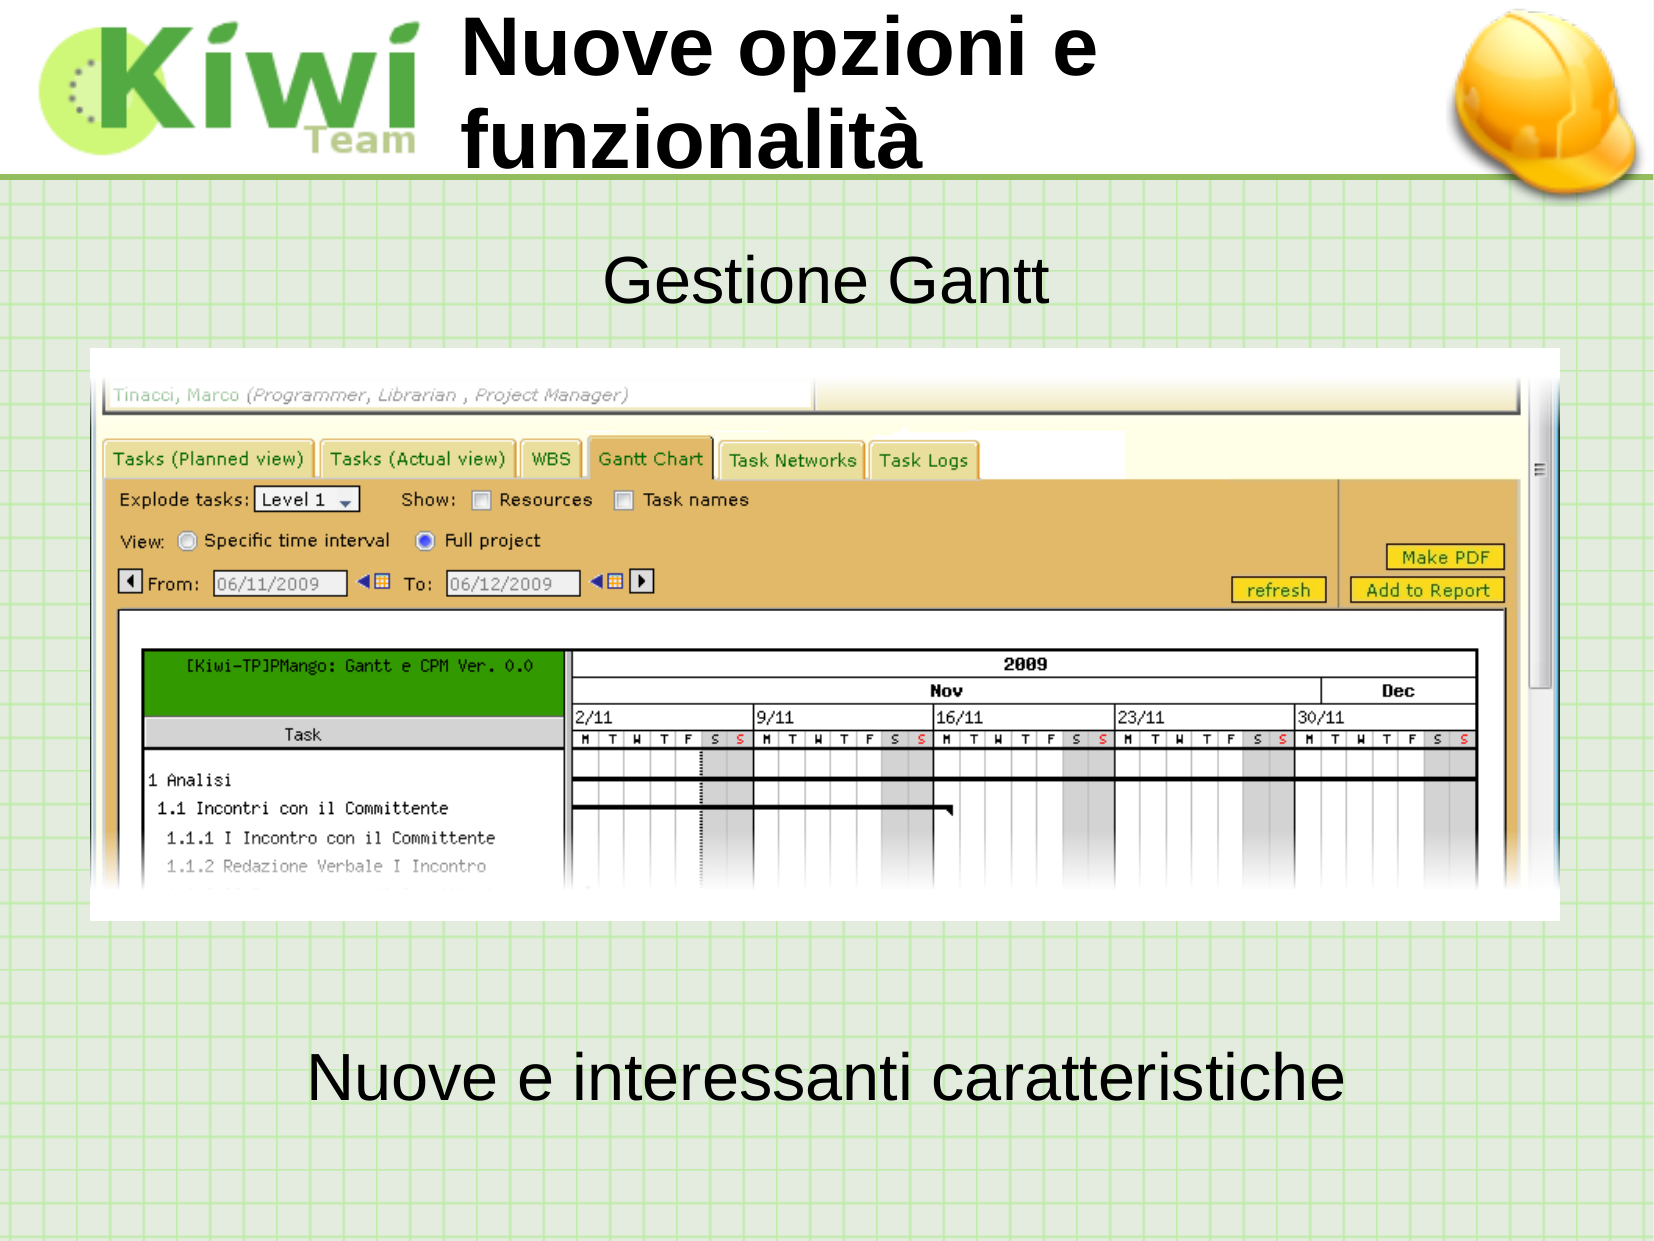

# Nuove opzioni e funzionalità
Gestione Gantt
Nuove e interessanti caratteristiche